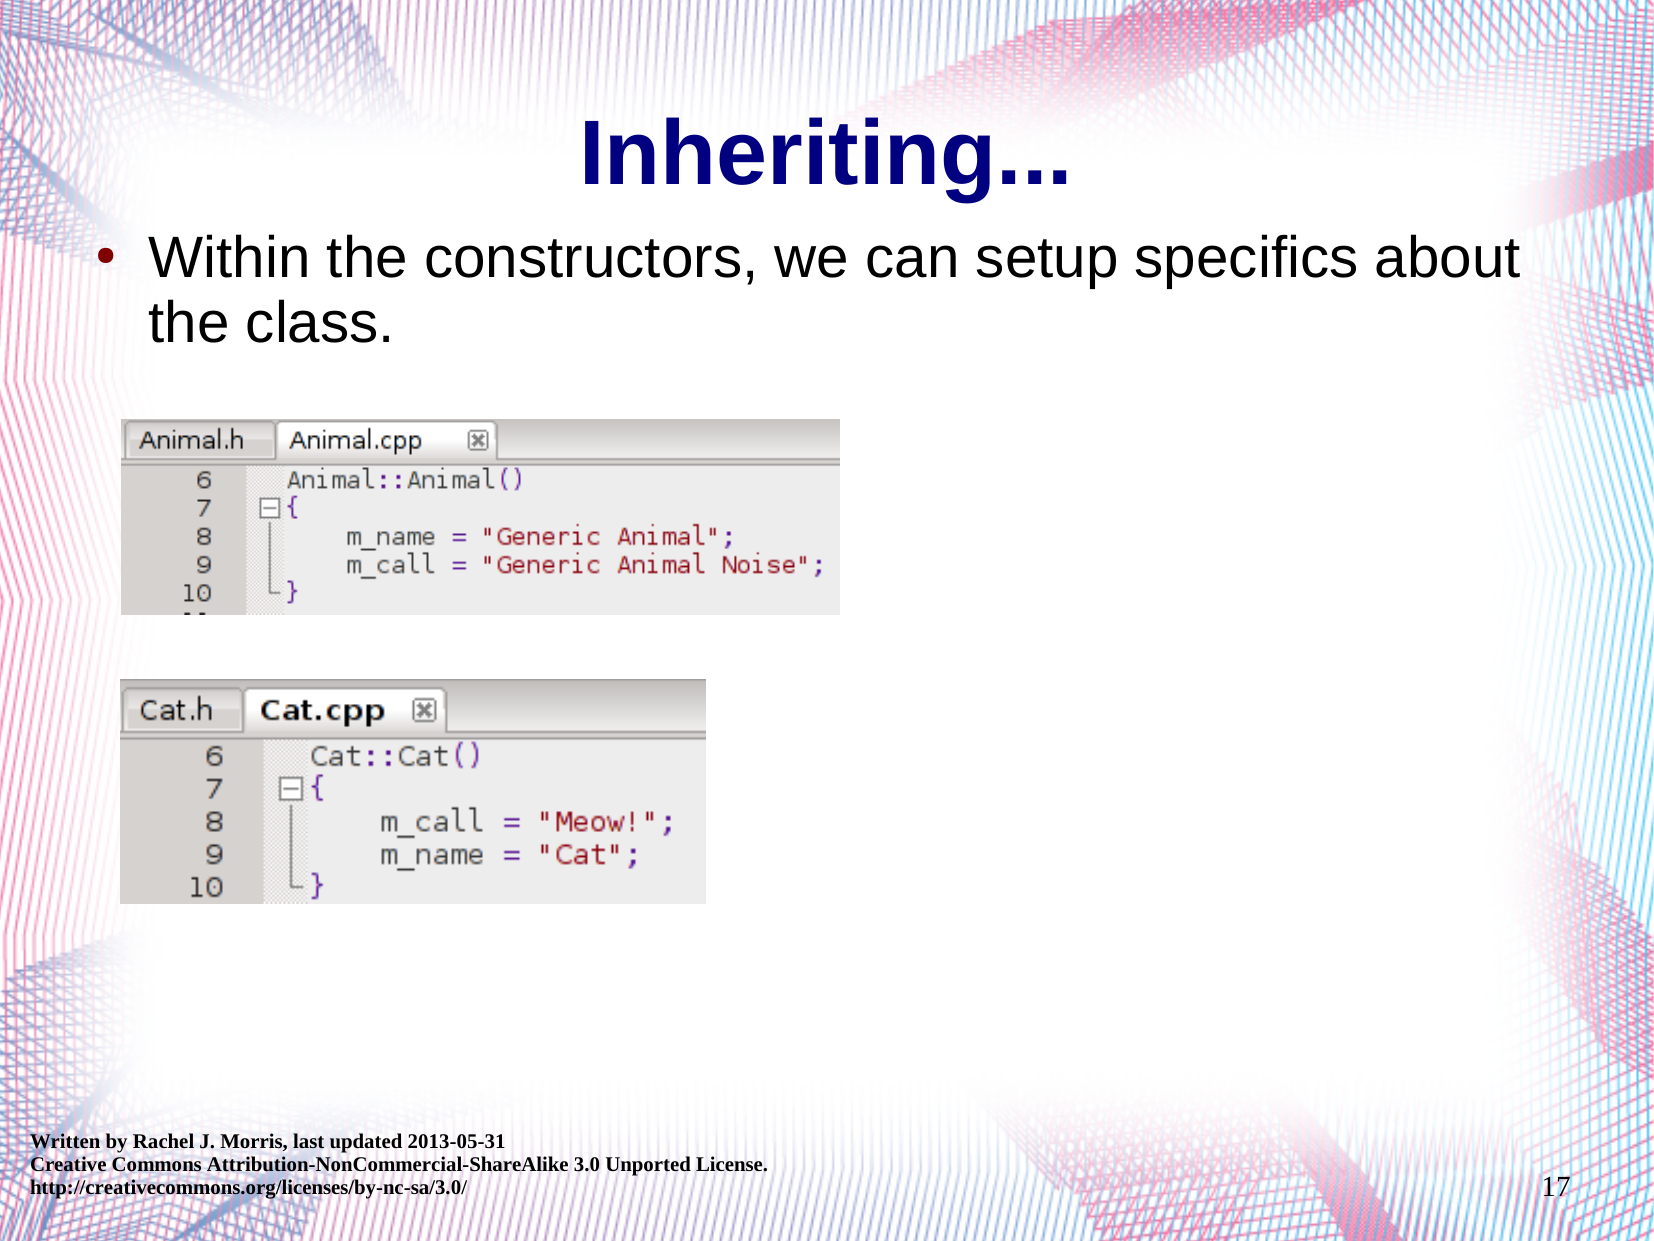

# Inheriting...
Within the constructors, we can setup specifics about the class.
17